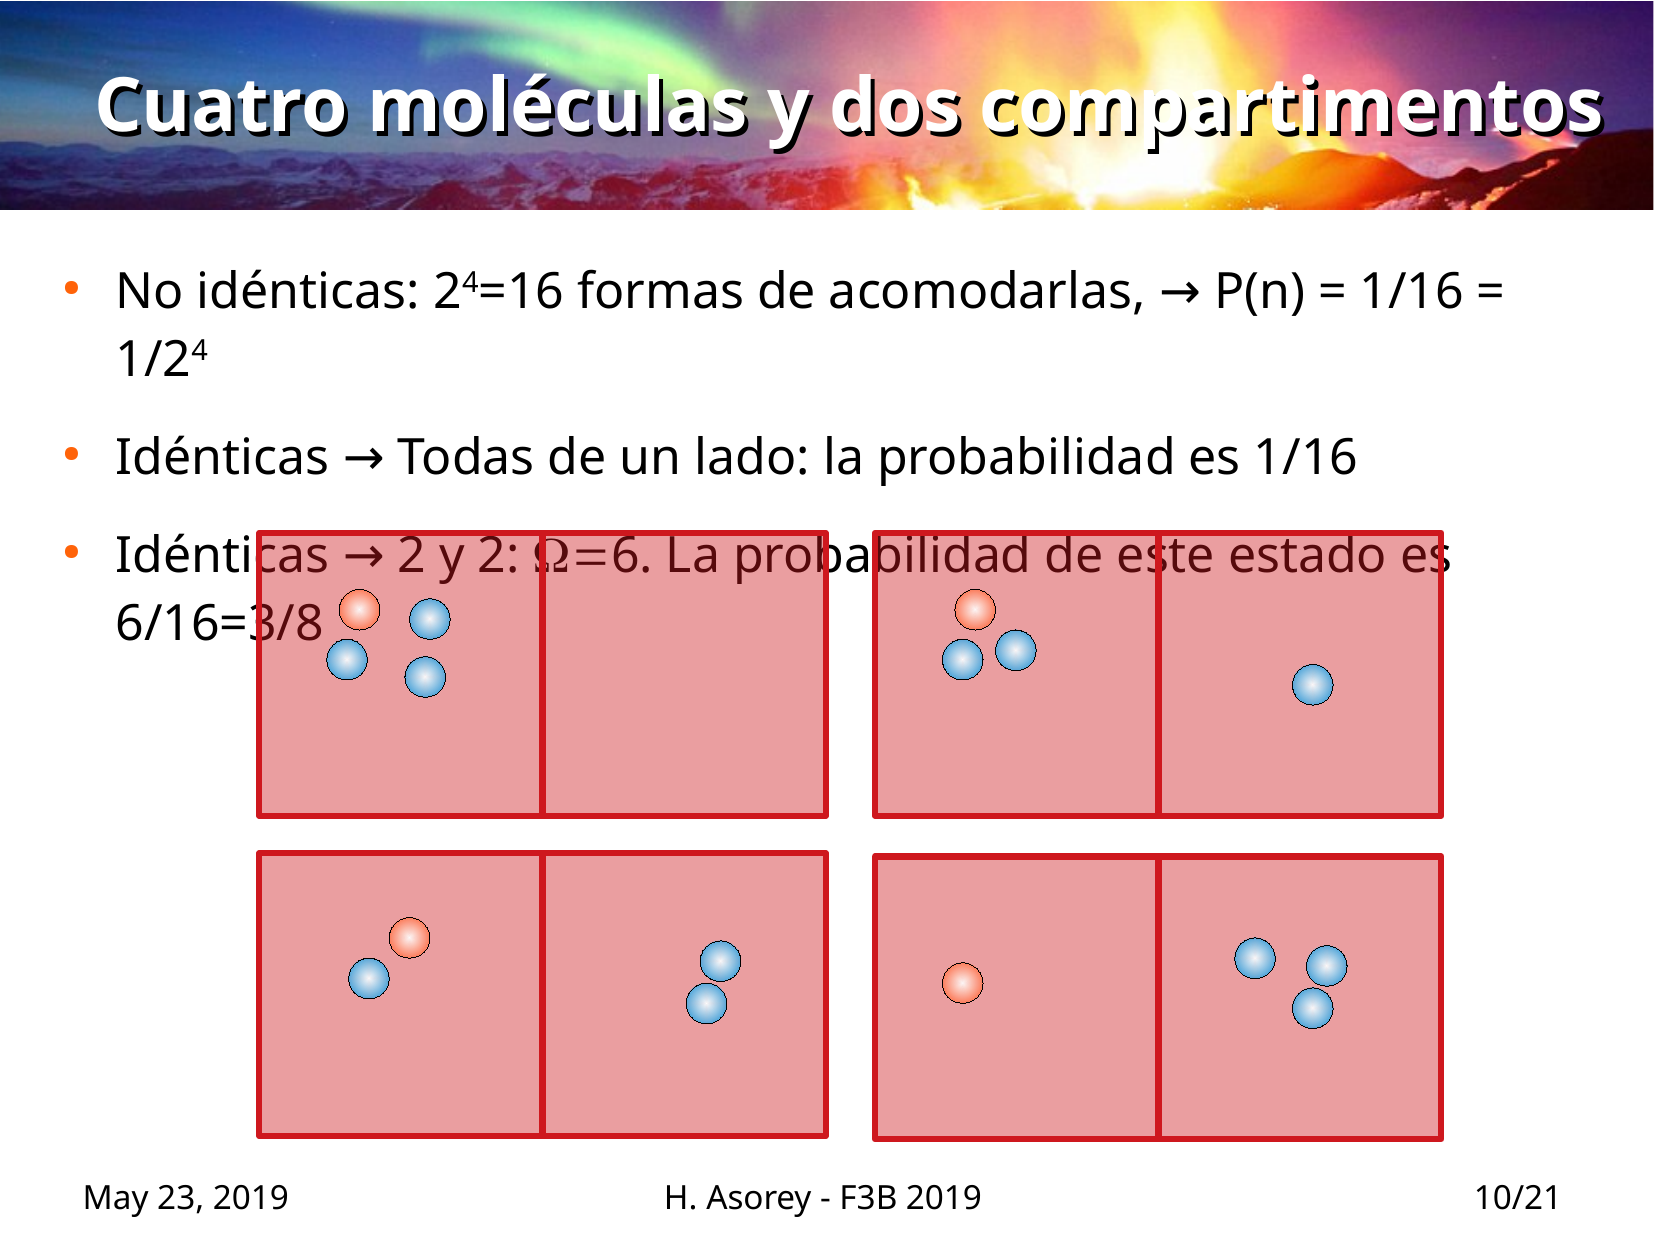

# Cuatro moléculas y dos compartimentos
No idénticas: 24=16 formas de acomodarlas, → P(n) = 1/16 = 1/24
Idénticas → Todas de un lado: la probabilidad es 1/16
Idénticas → 2 y 2: W=6. La probabilidad de este estado es 6/16=3/8
May 23, 2019
H. Asorey - F3B 2019
10